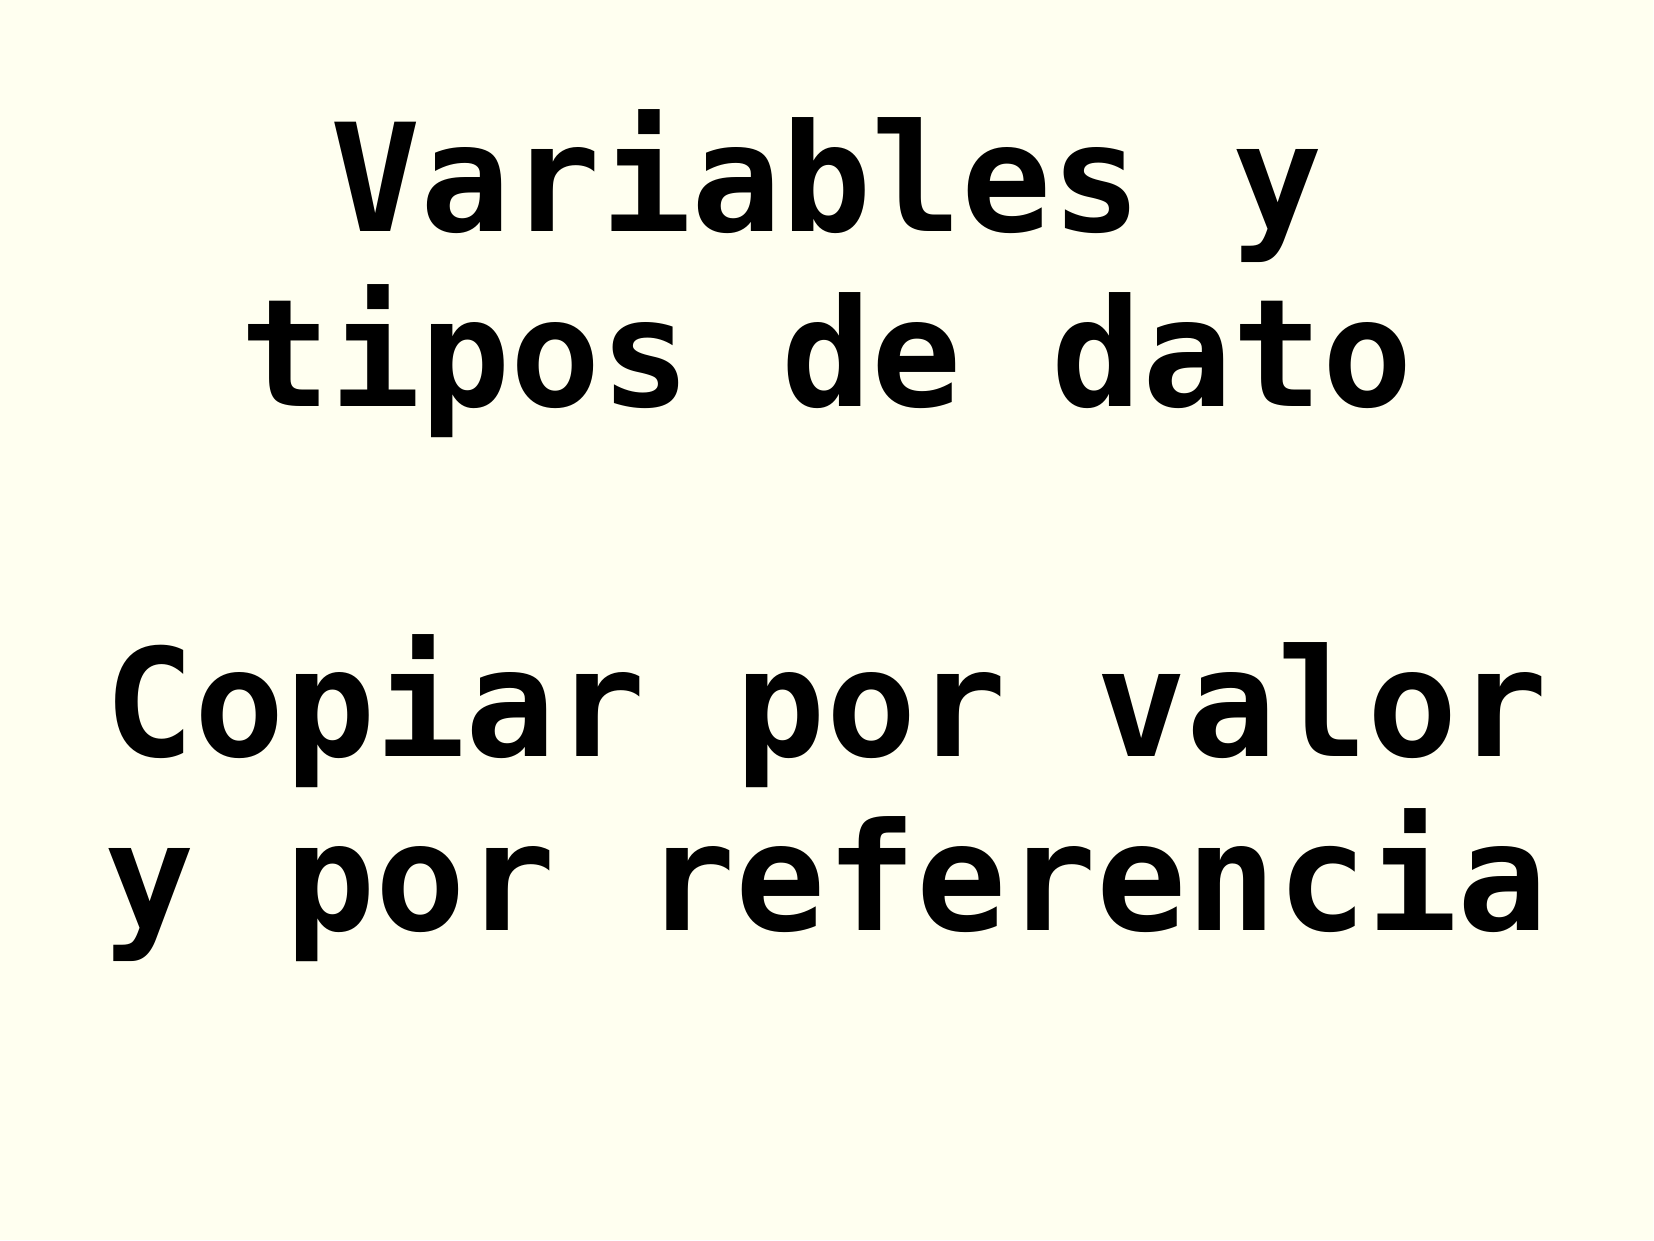

# Variables y tipos de dato
Copiar por valor y por referencia